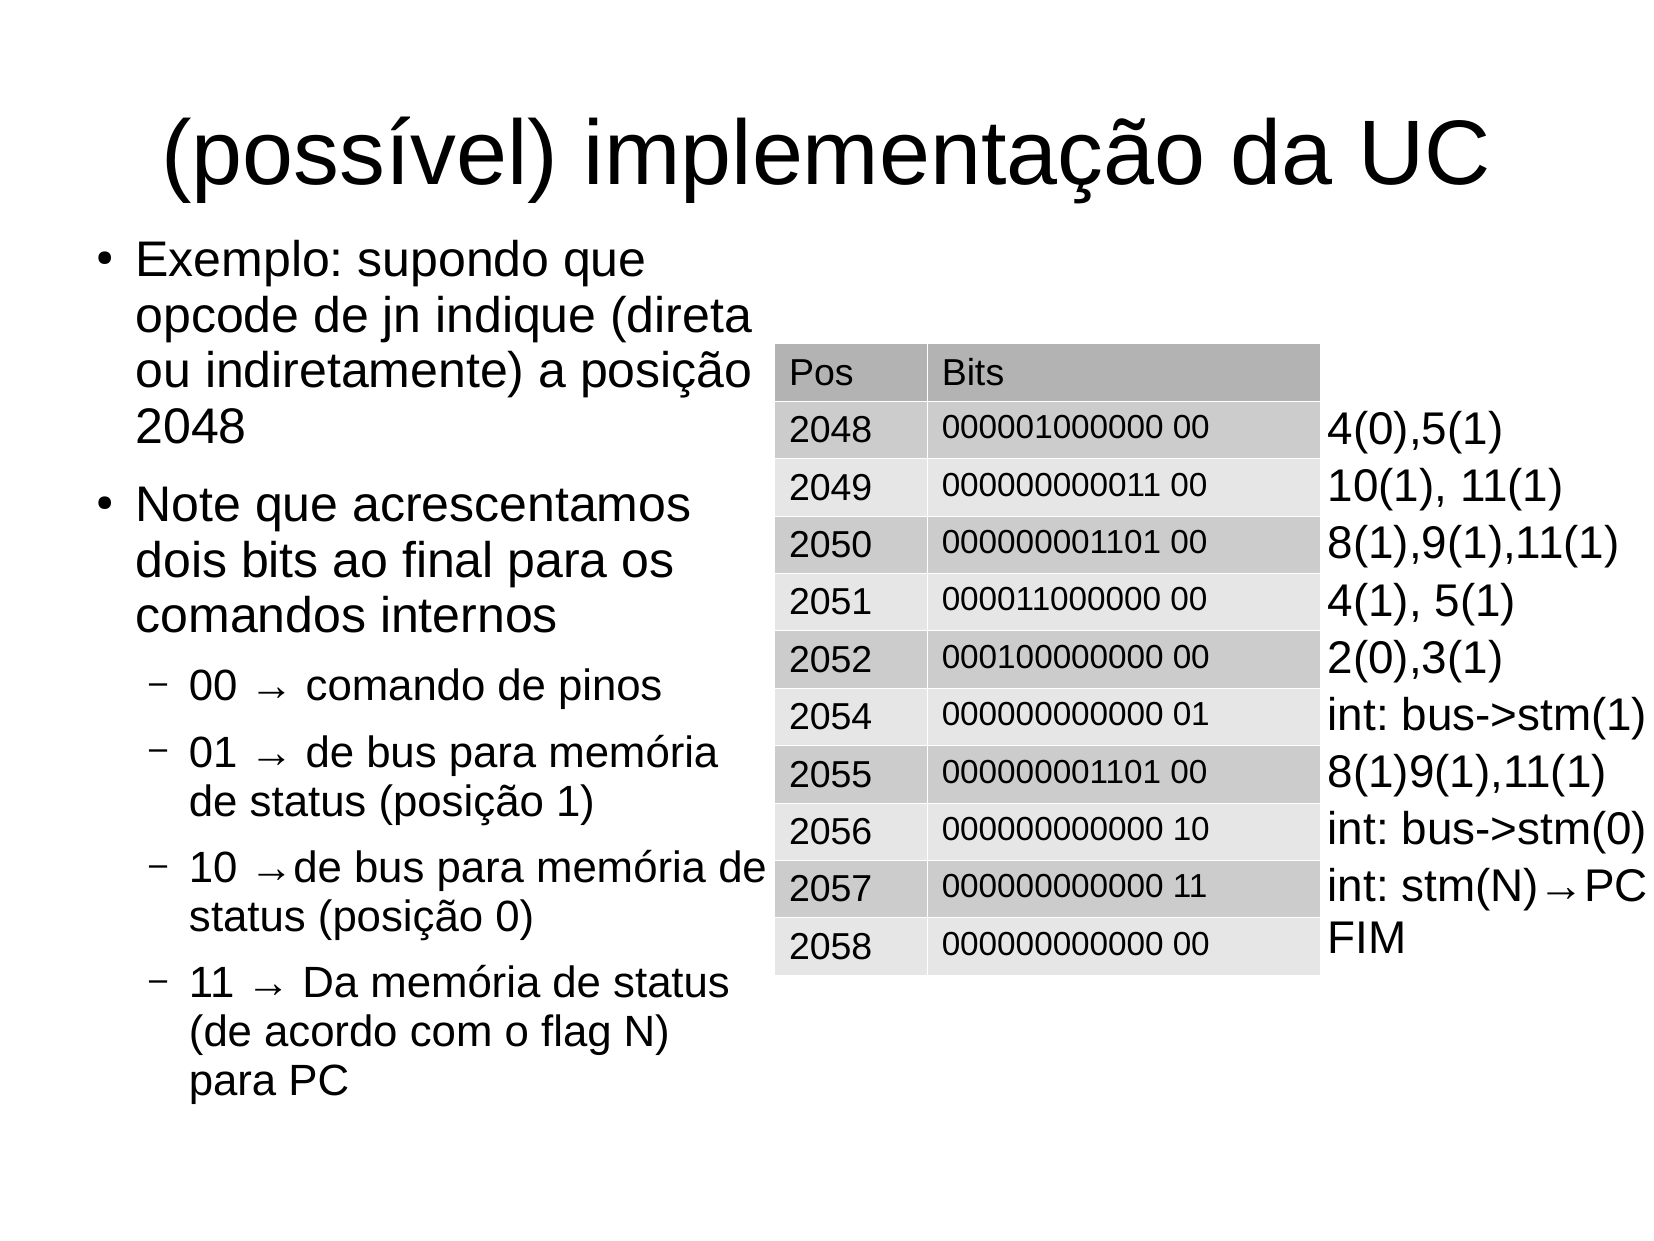

# (possível) implementação da UC
Exemplo: supondo que opcode de jn indique (direta ou indiretamente) a posição 2048
Note que acrescentamos dois bits ao final para os comandos internos
00 → comando de pinos
01 → de bus para memória de status (posição 1)
10 →de bus para memória de status (posição 0)
11 → Da memória de status (de acordo com o flag N) para PC
| Pos | Bits |
| --- | --- |
| 2048 | 000001000000 00 |
| 2049 | 000000000011 00 |
| 2050 | 000000001101 00 |
| 2051 | 000011000000 00 |
| 2052 | 000100000000 00 |
| 2054 | 000000000000 01 |
| 2055 | 000000001101 00 |
| 2056 | 000000000000 10 |
| 2057 | 000000000000 11 |
| 2058 | 000000000000 00 |
4(0),5(1)
10(1), 11(1)
8(1),9(1),11(1)
4(1), 5(1)
2(0),3(1)
int: bus->stm(1)
8(1)9(1),11(1)
int: bus->stm(0)
int: stm(N)→PC
FIM